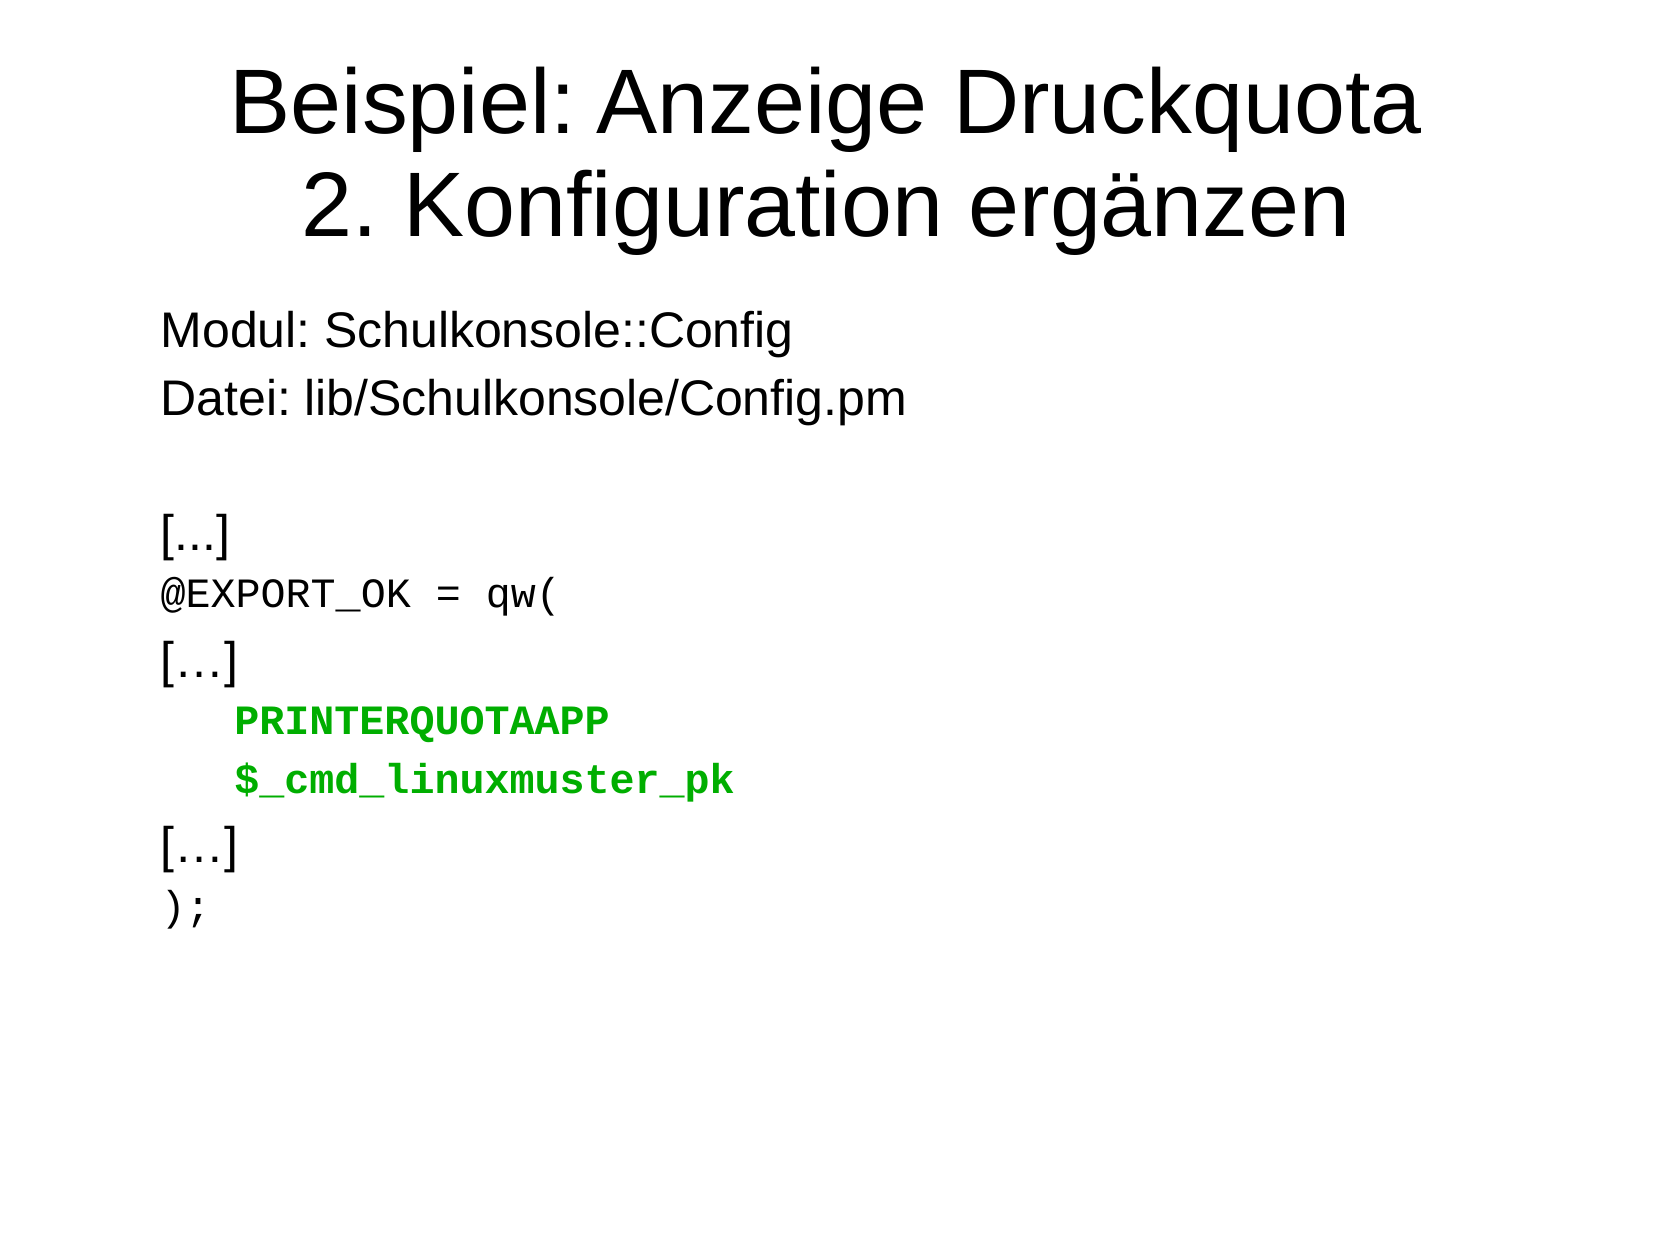

# Beispiel: Anzeige Druckquota 2. Konfiguration ergänzen
Modul: Schulkonsole::Config
Datei: lib/Schulkonsole/Config.pm
[...]
@EXPORT_OK = qw(
[…]
	PRINTERQUOTAAPP
	$_cmd_linuxmuster_pk
[…]
);